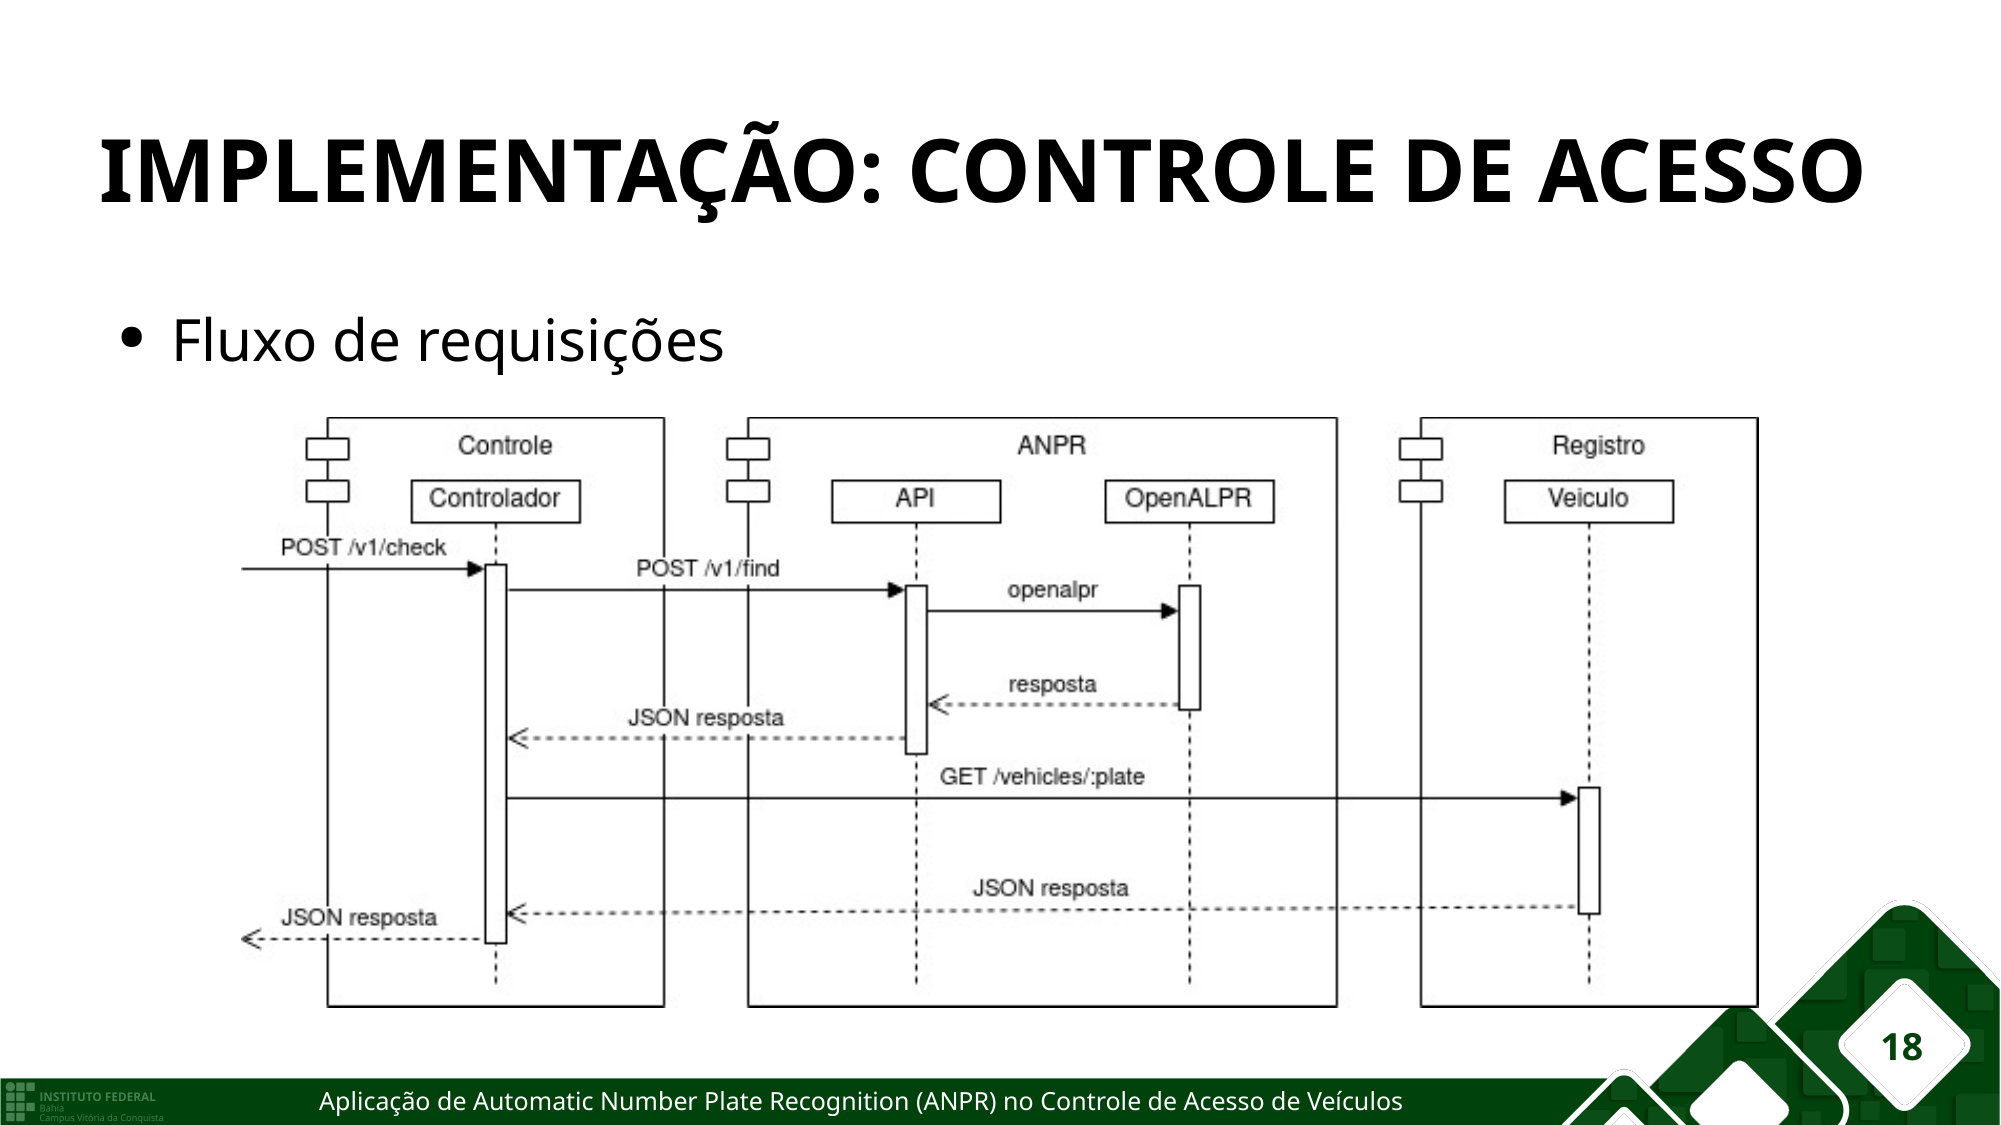

IMPLEMENTAÇÃO: CONTROLE DE ACESSO
# Fluxo de requisições